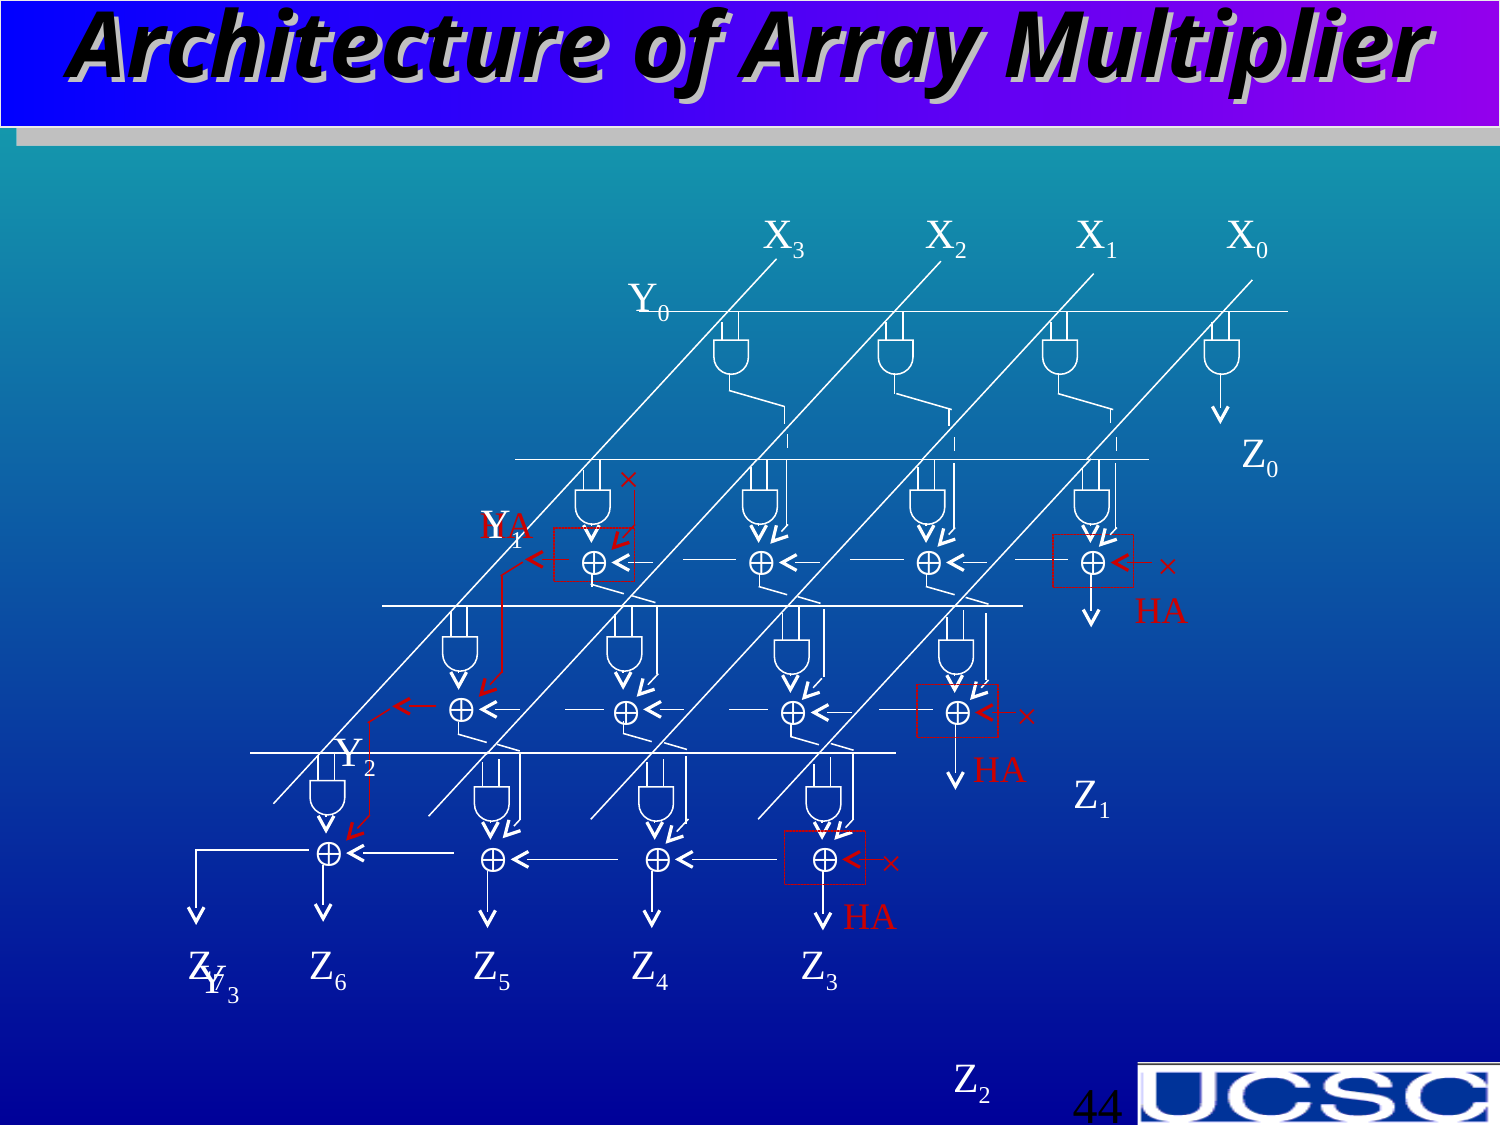

Architecture of Array Multiplier
X3 X2 X1 X0
 Y0
 Y1
 Y2
Y3
 Z0
 Z1
 Z2
×
HA




×
HA




×
HA




×
HA
 Z7 Z6 Z5 Z4 Z3
44